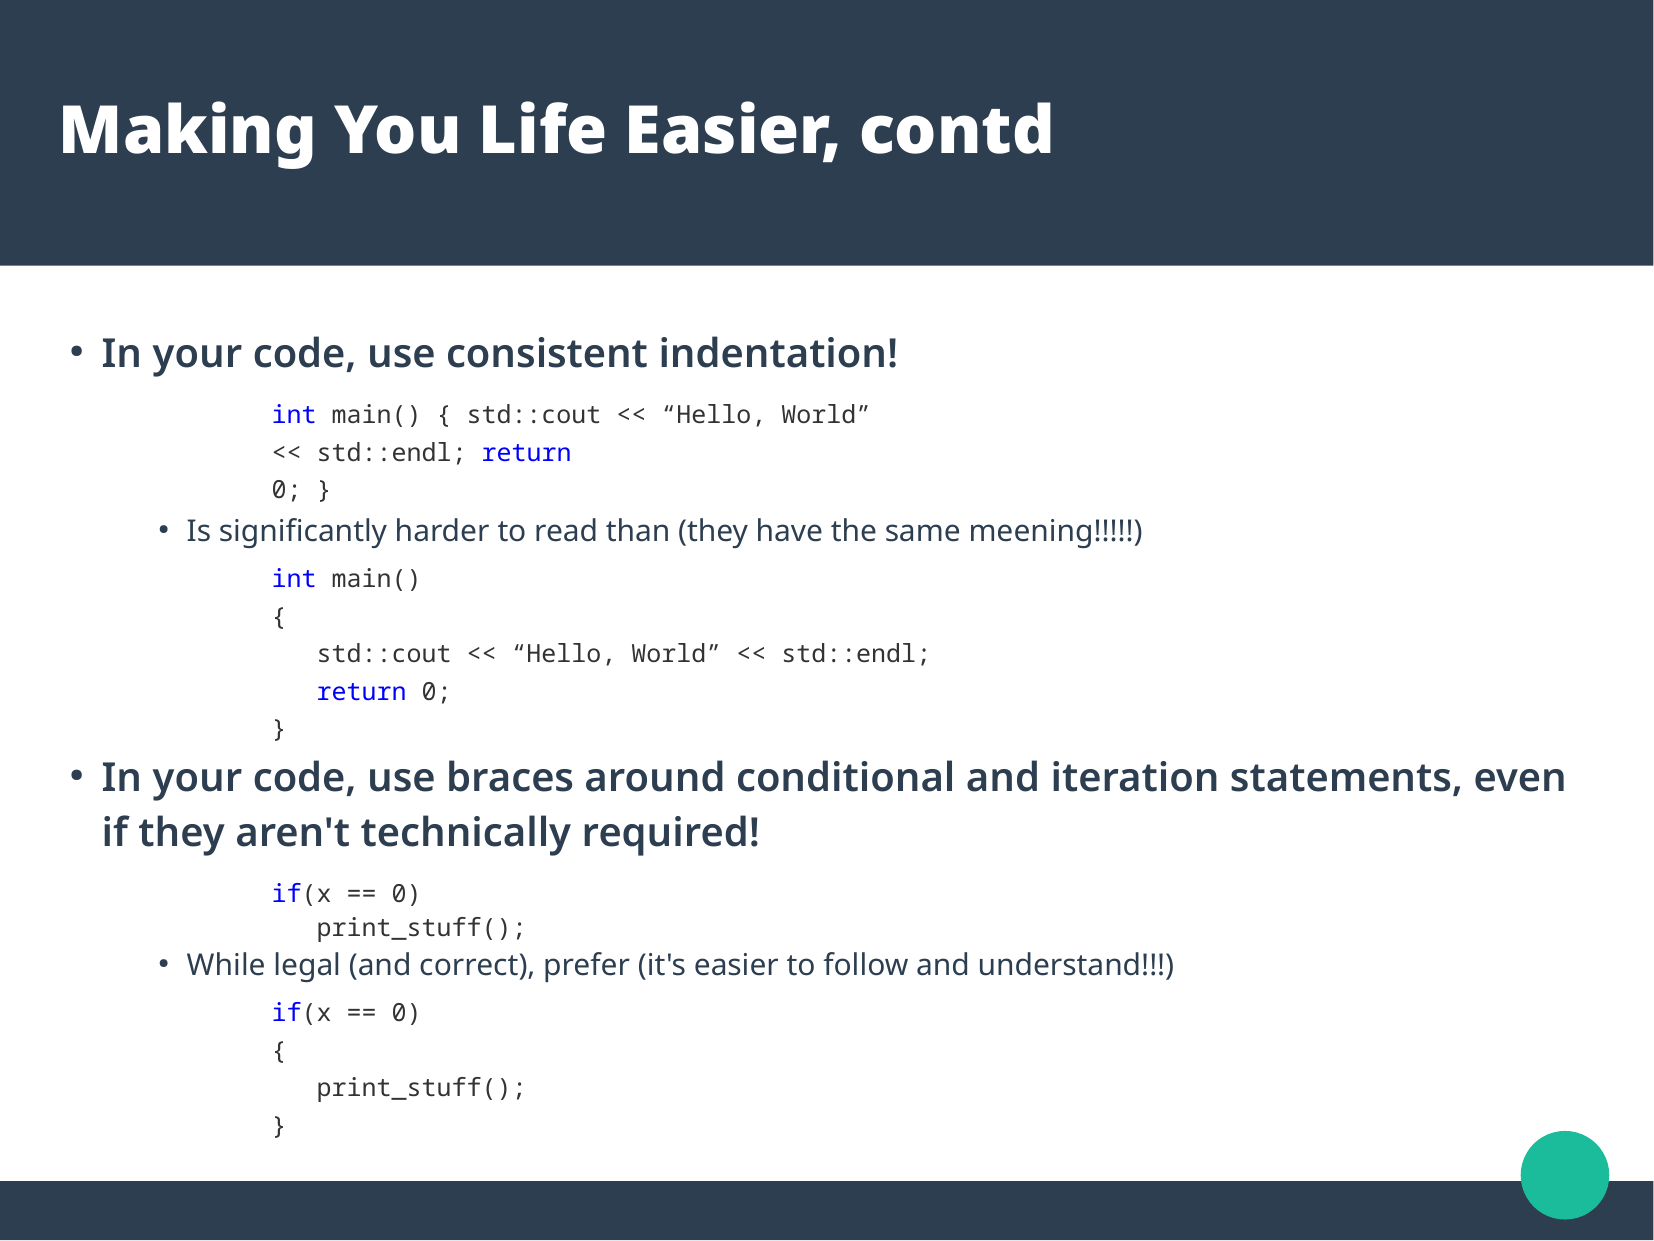

# Making You Life Easier, contd
In your code, use consistent indentation!
int main() { std::cout << “Hello, World”
<< std::endl; return
0; }
Is significantly harder to read than (they have the same meening!!!!!)
int main()
{
 std::cout << “Hello, World” << std::endl;
 return 0;
}
In your code, use braces around conditional and iteration statements, even if they aren't technically required!
if(x == 0)
 print_stuff();
While legal (and correct), prefer (it's easier to follow and understand!!!)
if(x == 0)
{
 print_stuff();
}